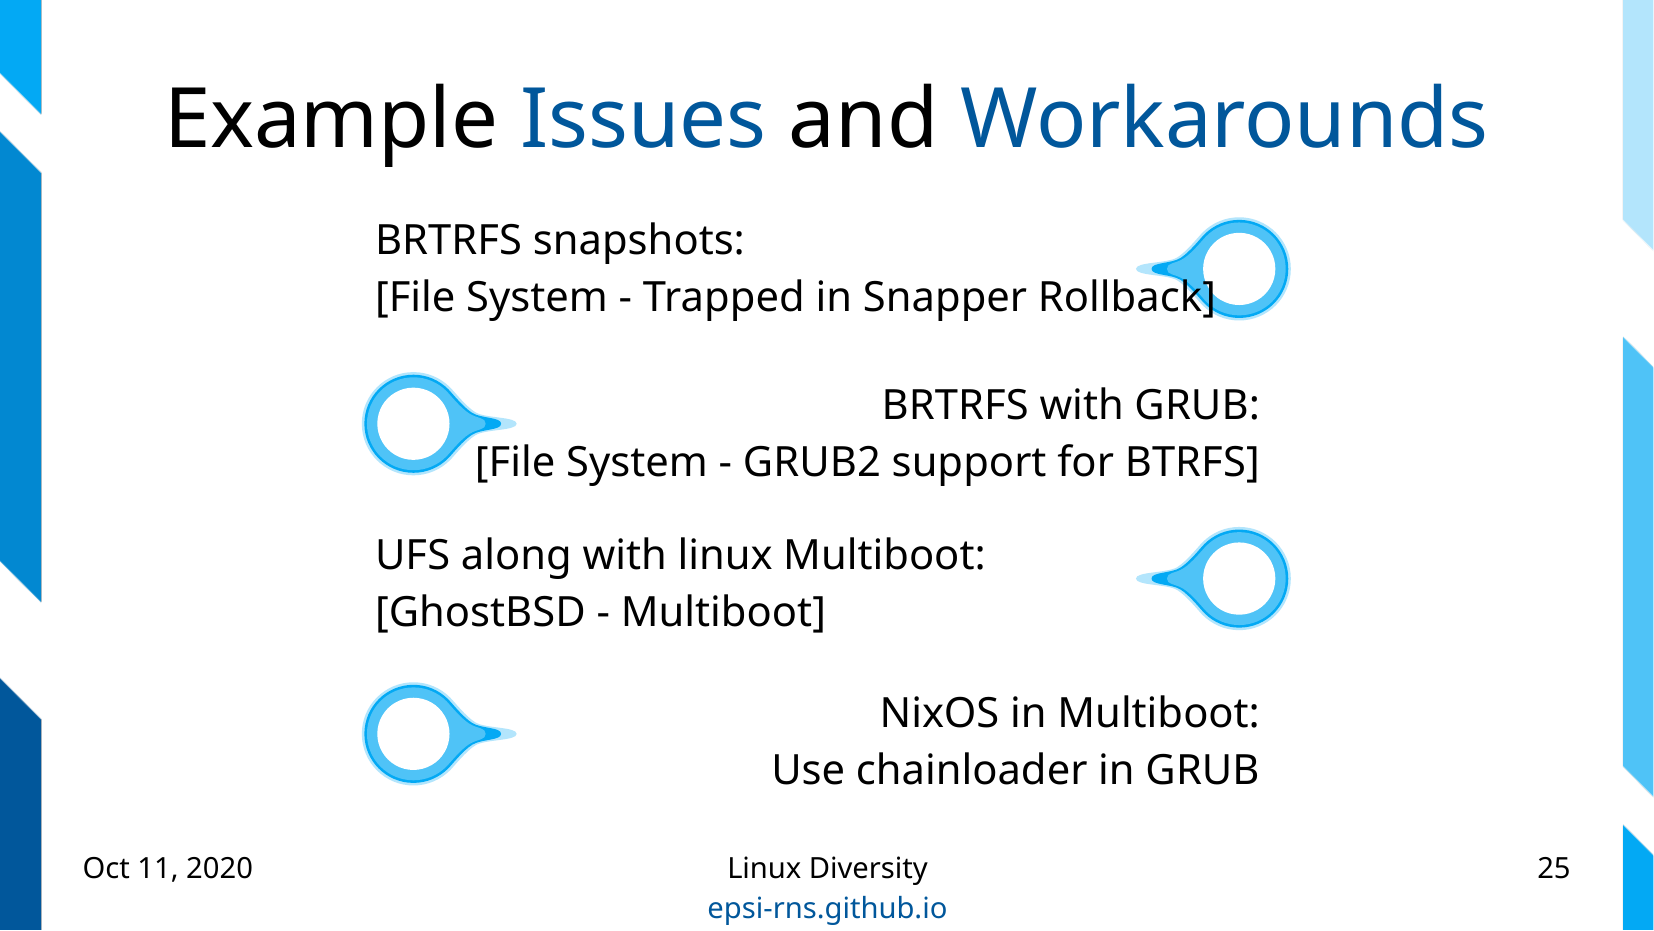

# Example Issues and Workarounds
BRTRFS snapshots:
[File System - Trapped in Snapper Rollback]
BRTRFS with GRUB:
[File System - GRUB2 support for BTRFS]
UFS along with linux Multiboot:
[GhostBSD - Multiboot]
NixOS in Multiboot:
Use chainloader in GRUB
Oct 11, 2020
Linux Diversity
25